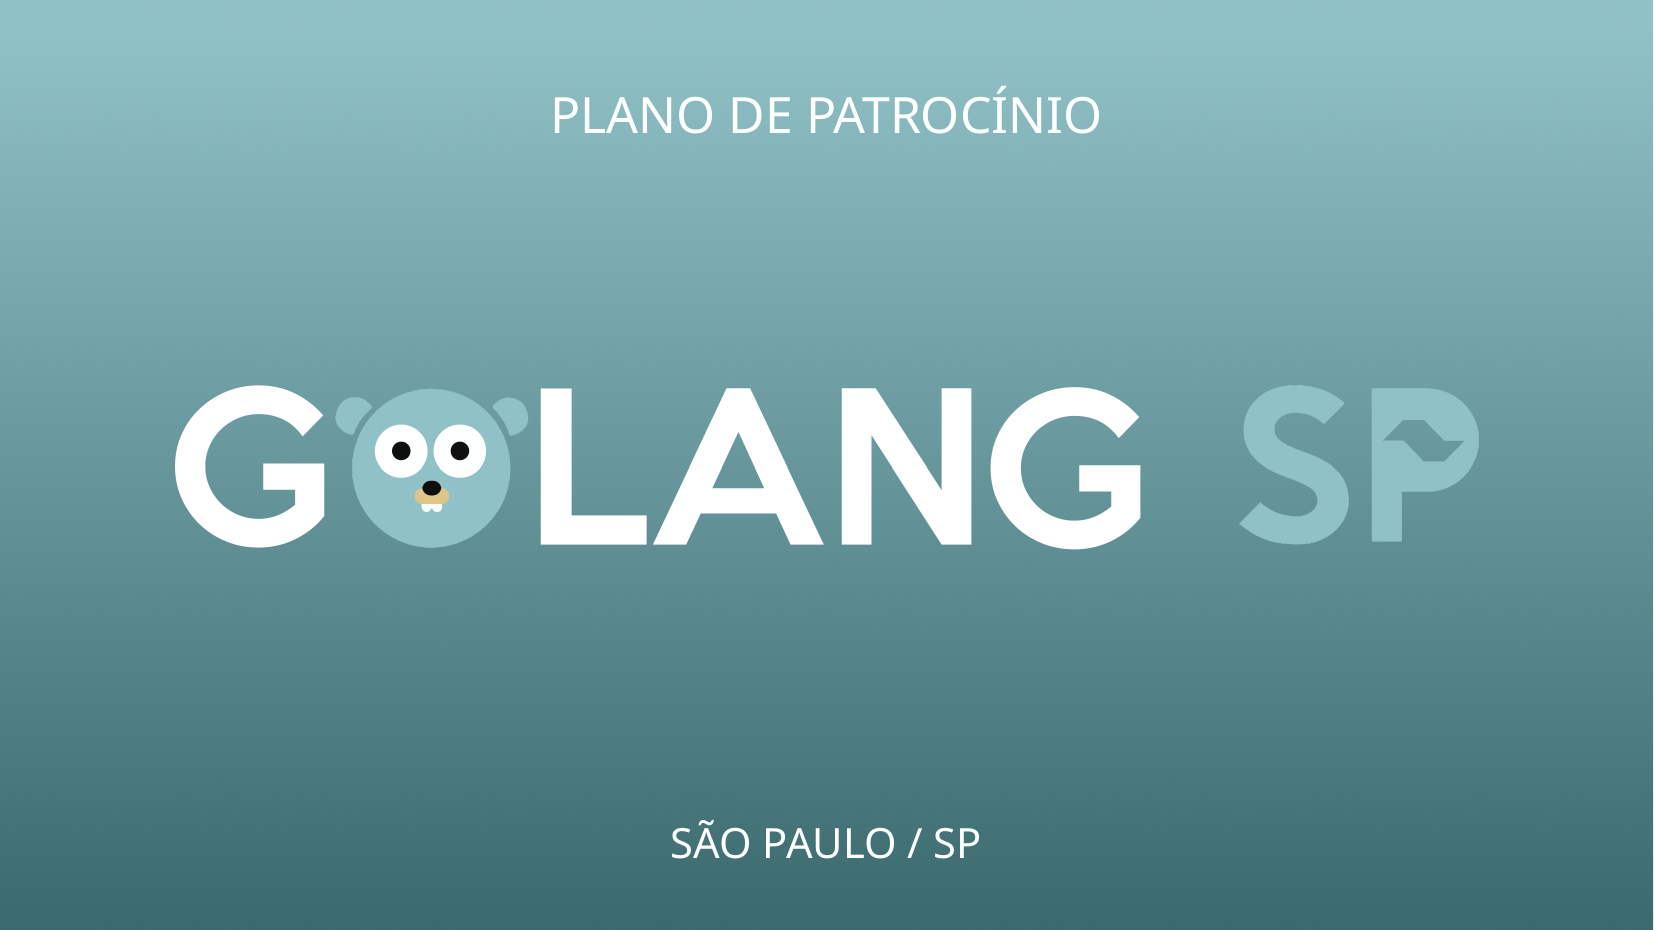

# PLANO DE PATROCÍNIO
SÃO PAULO / SP